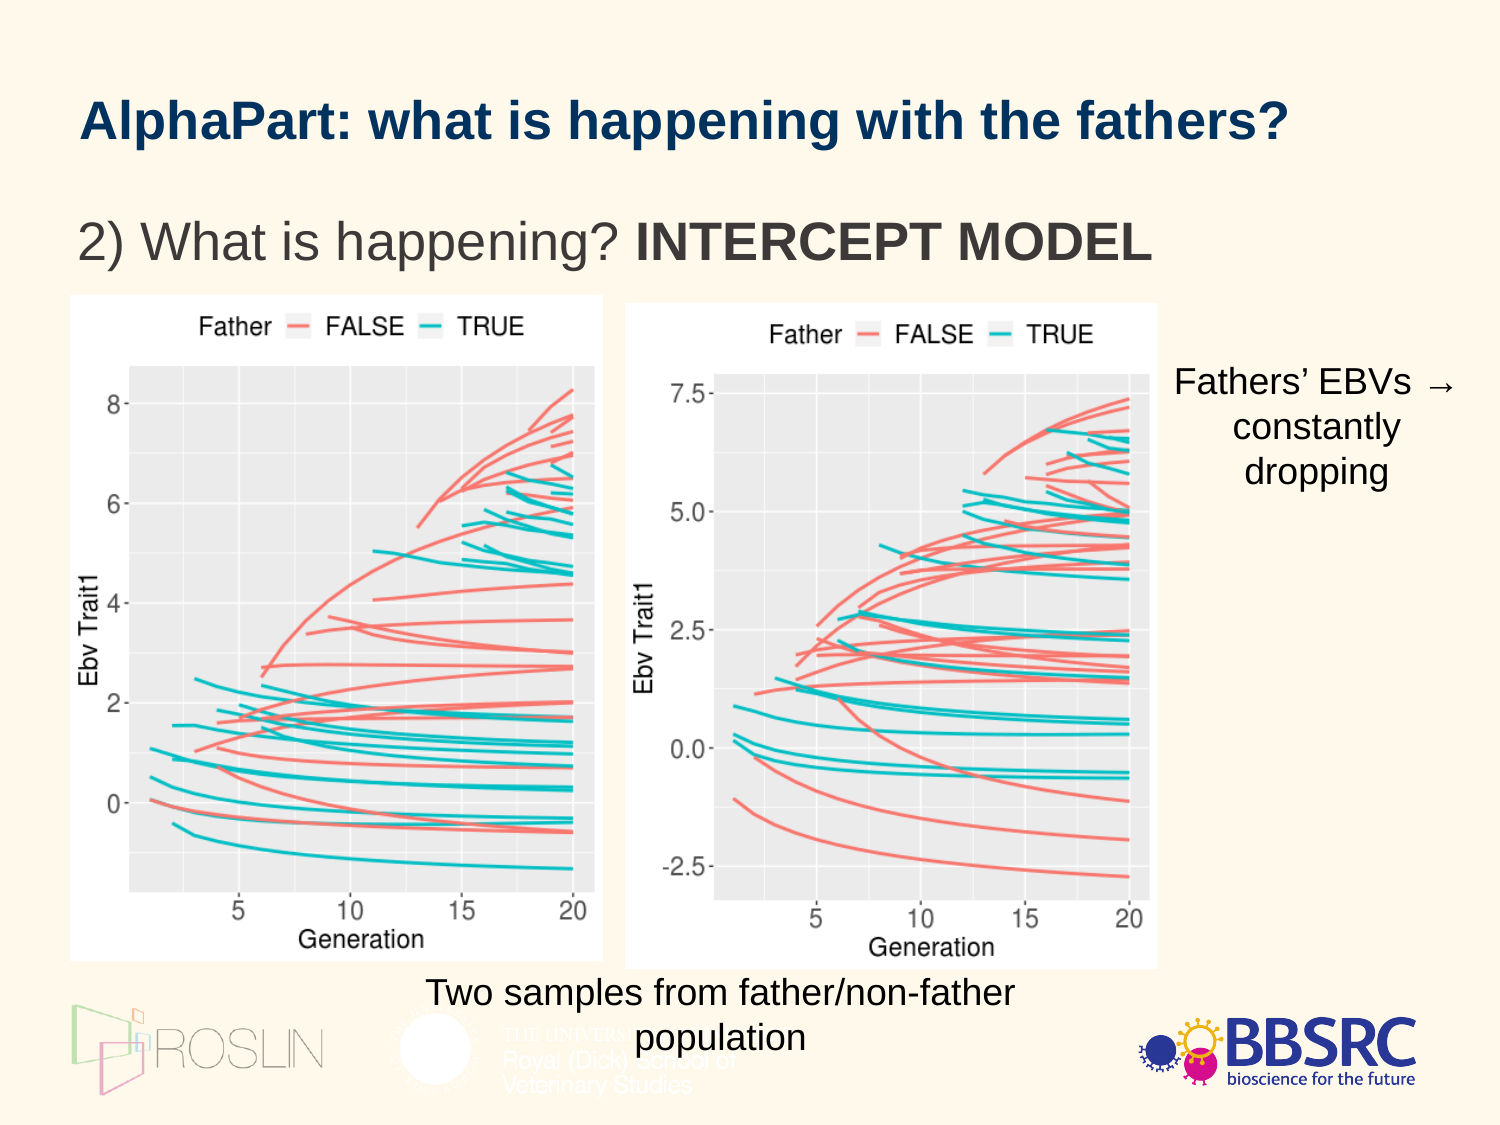

AlphaPart: what is happening with the fathers?
2) What is happening? INTERCEPT MODEL
Fathers’ EBVs → constantly dropping
Two samples from father/non-father population